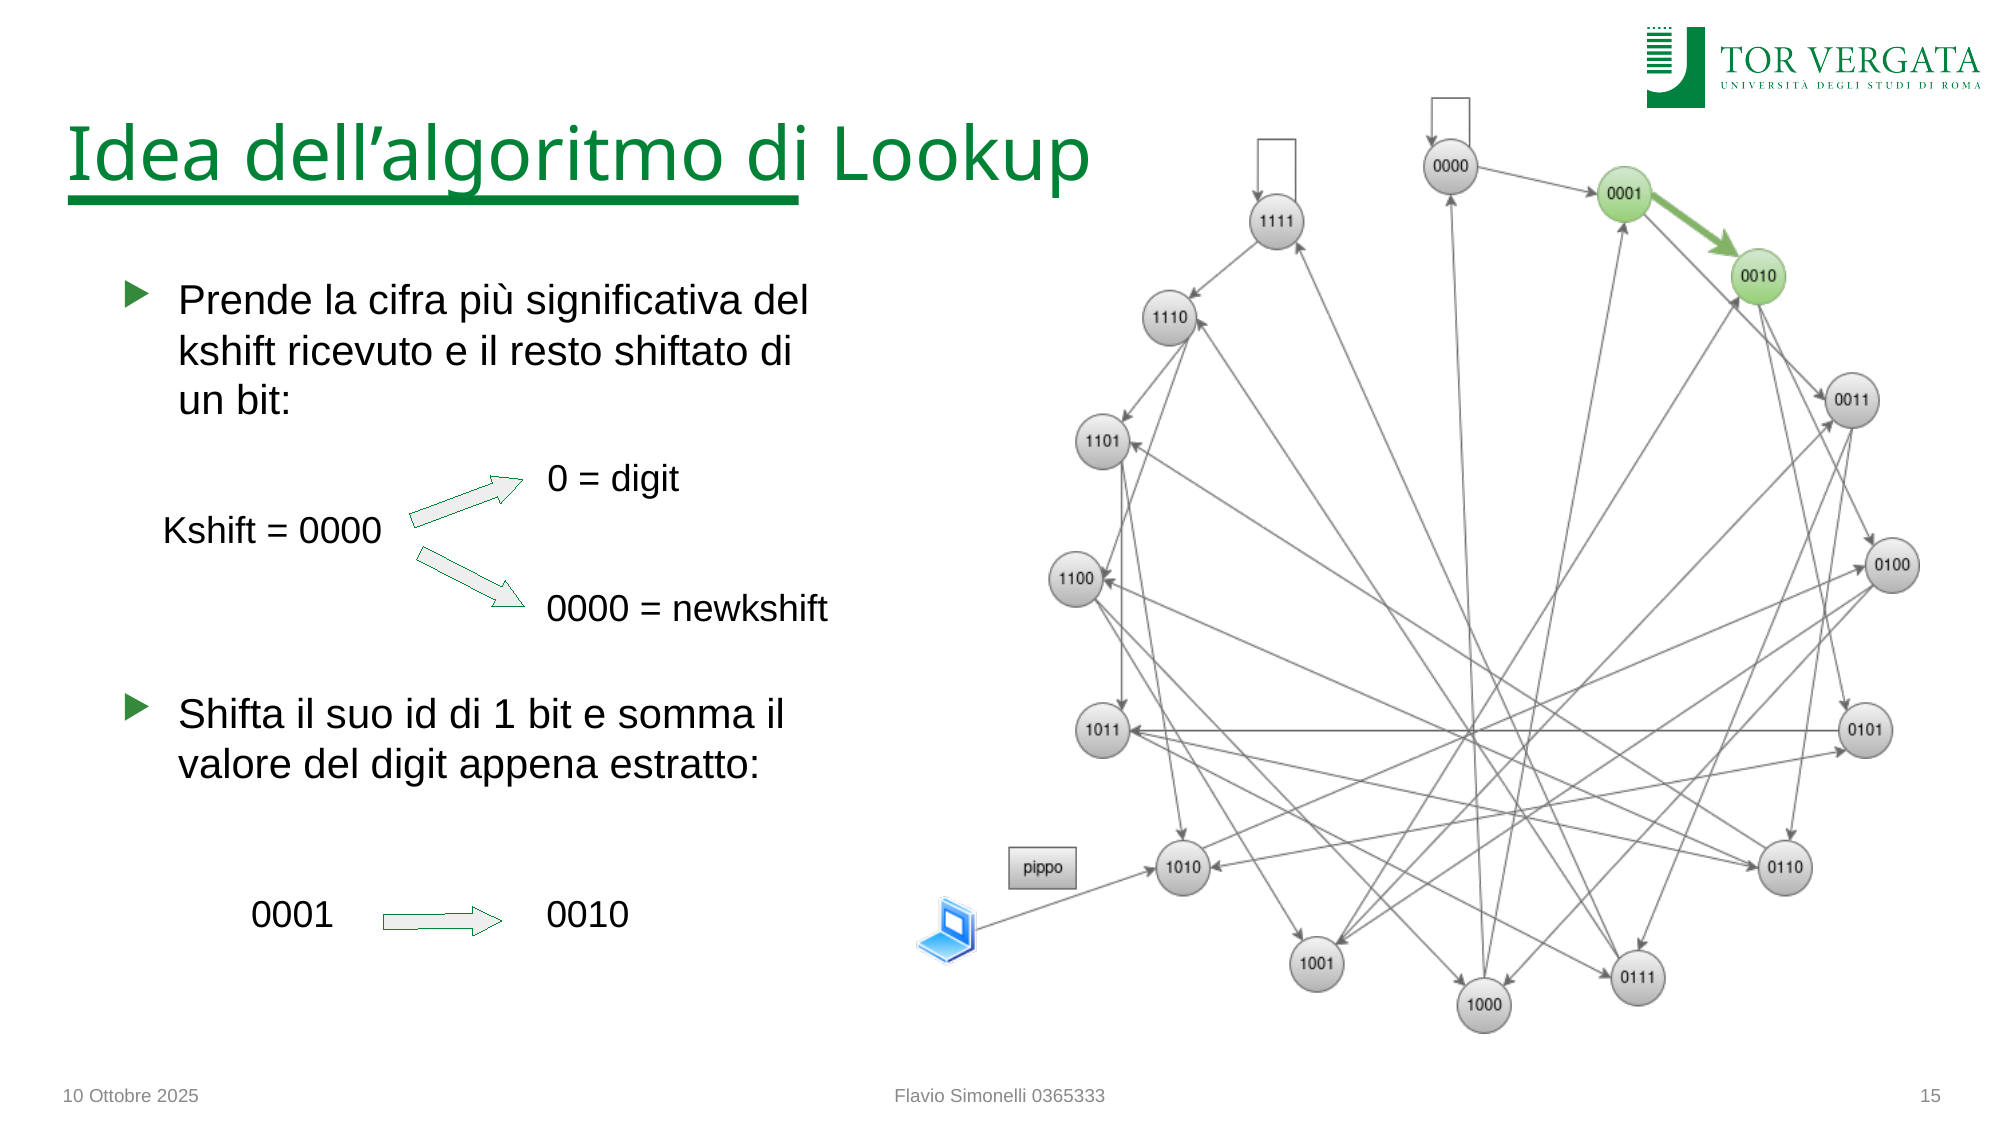

# Idea dell’algoritmo di Lookup
Prende la cifra più significativa del kshift ricevuto e il resto shiftato di un bit:
0 = digit
Kshift = 0000
0000 = newkshift
Shifta il suo id di 1 bit e somma il valore del digit appena estratto:
0001
0010
10 Ottobre 2025
Flavio Simonelli 0365333
15